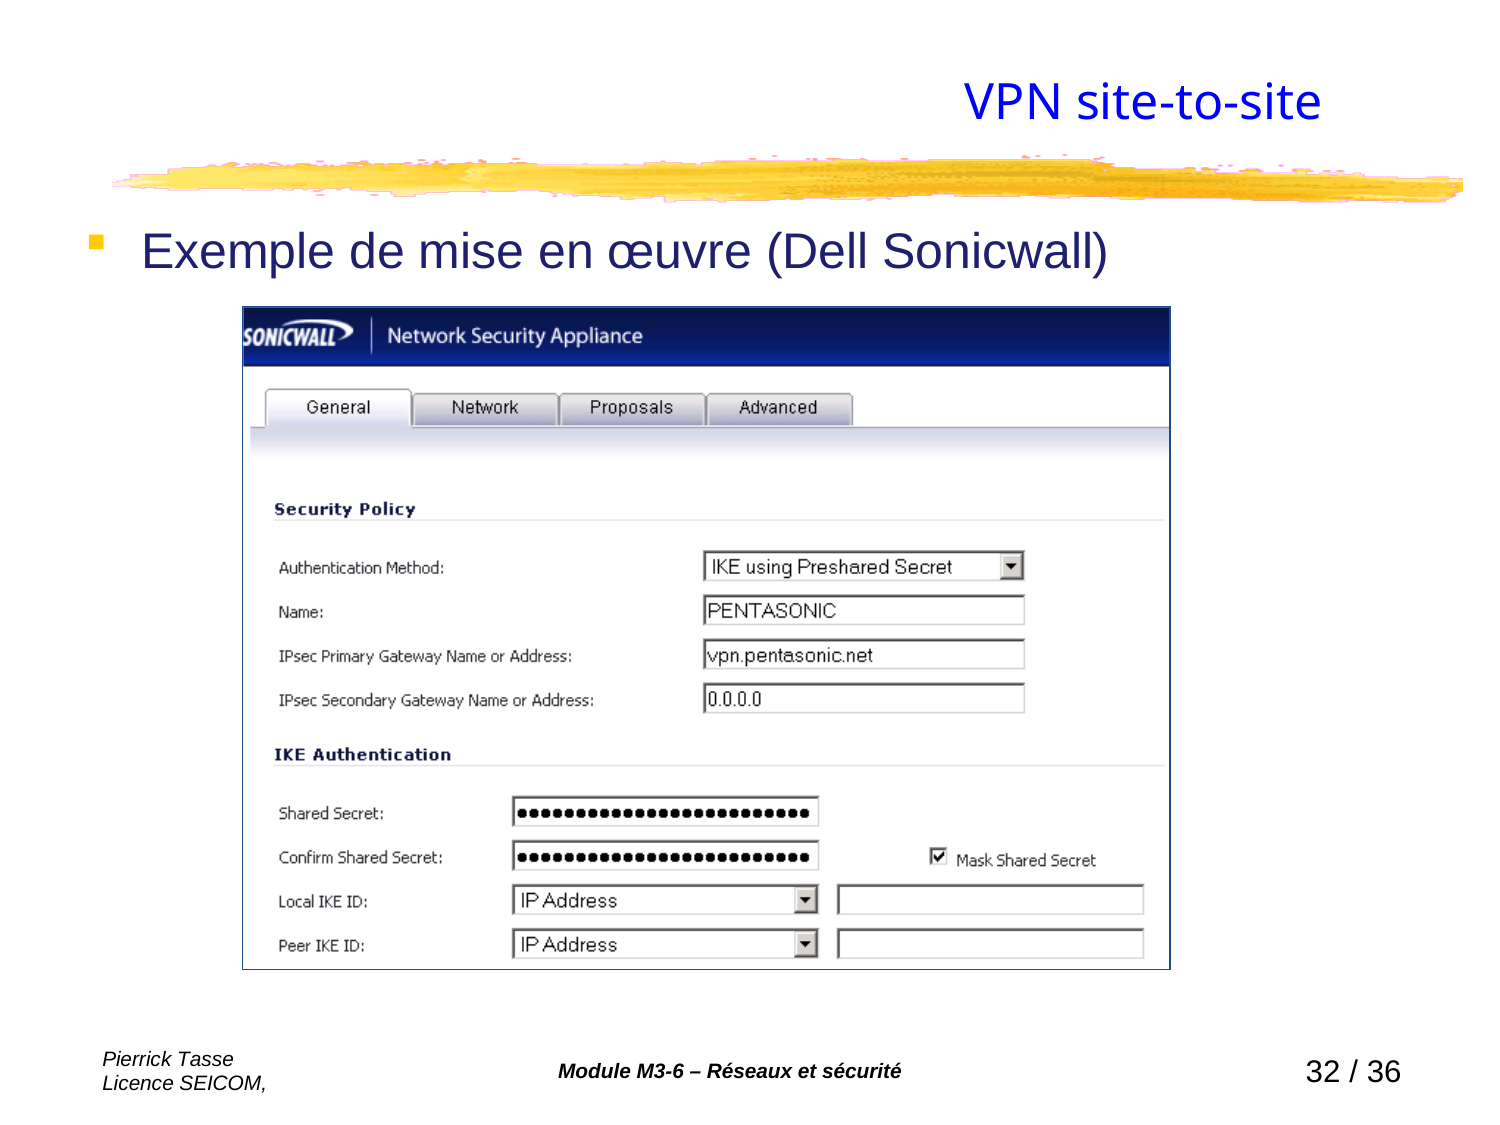

# VPN site-to-site
Exemple de mise en œuvre (Dell Sonicwall)
32